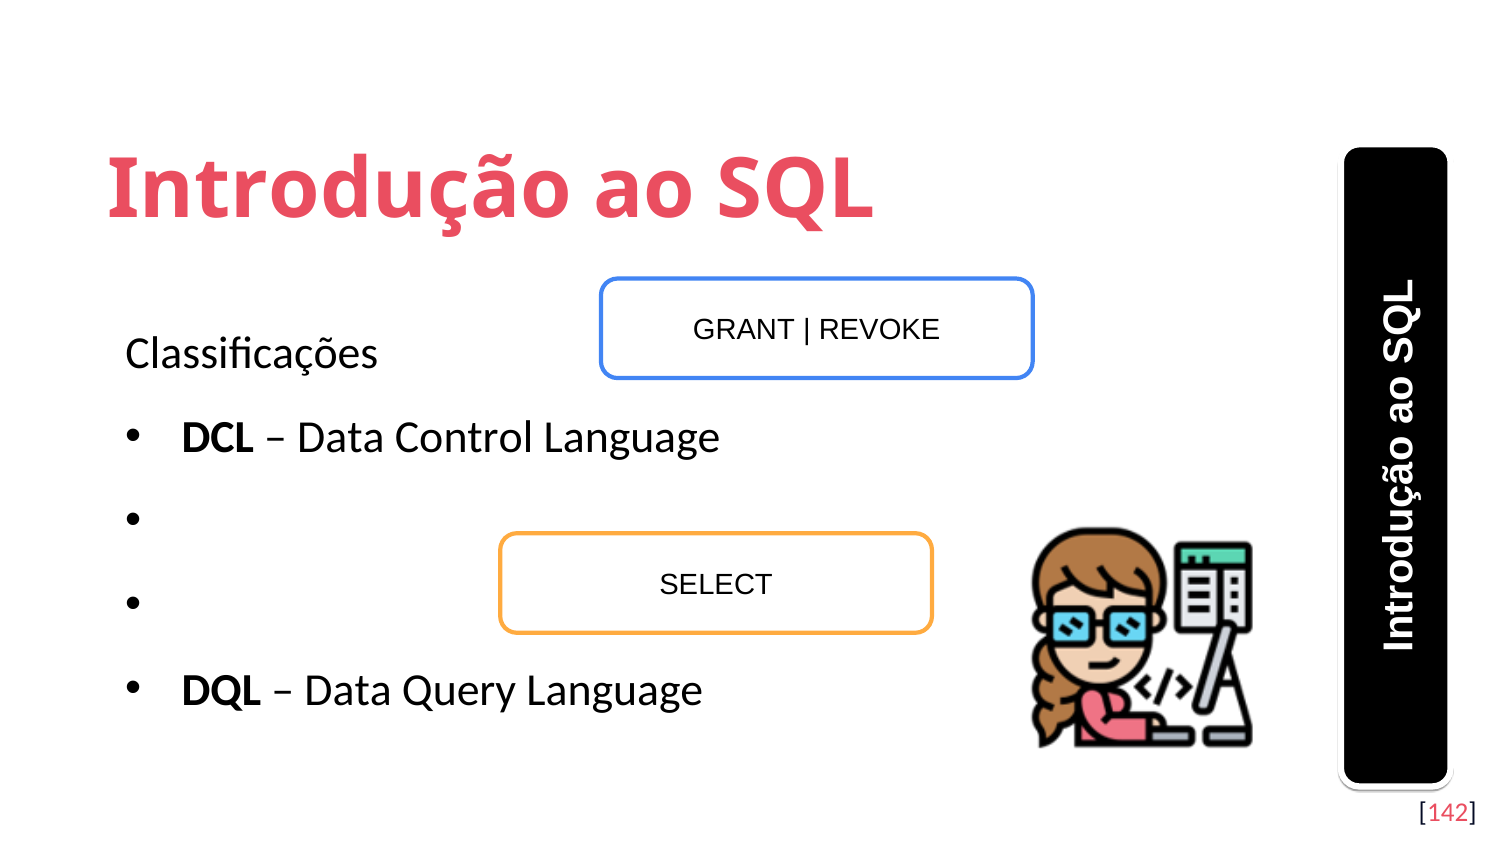

Introdução ao SQL
Classificações
DCL – Data Control Language
DQL – Data Query Language
GRANT | REVOKE
Introdução ao SQL
SELECT